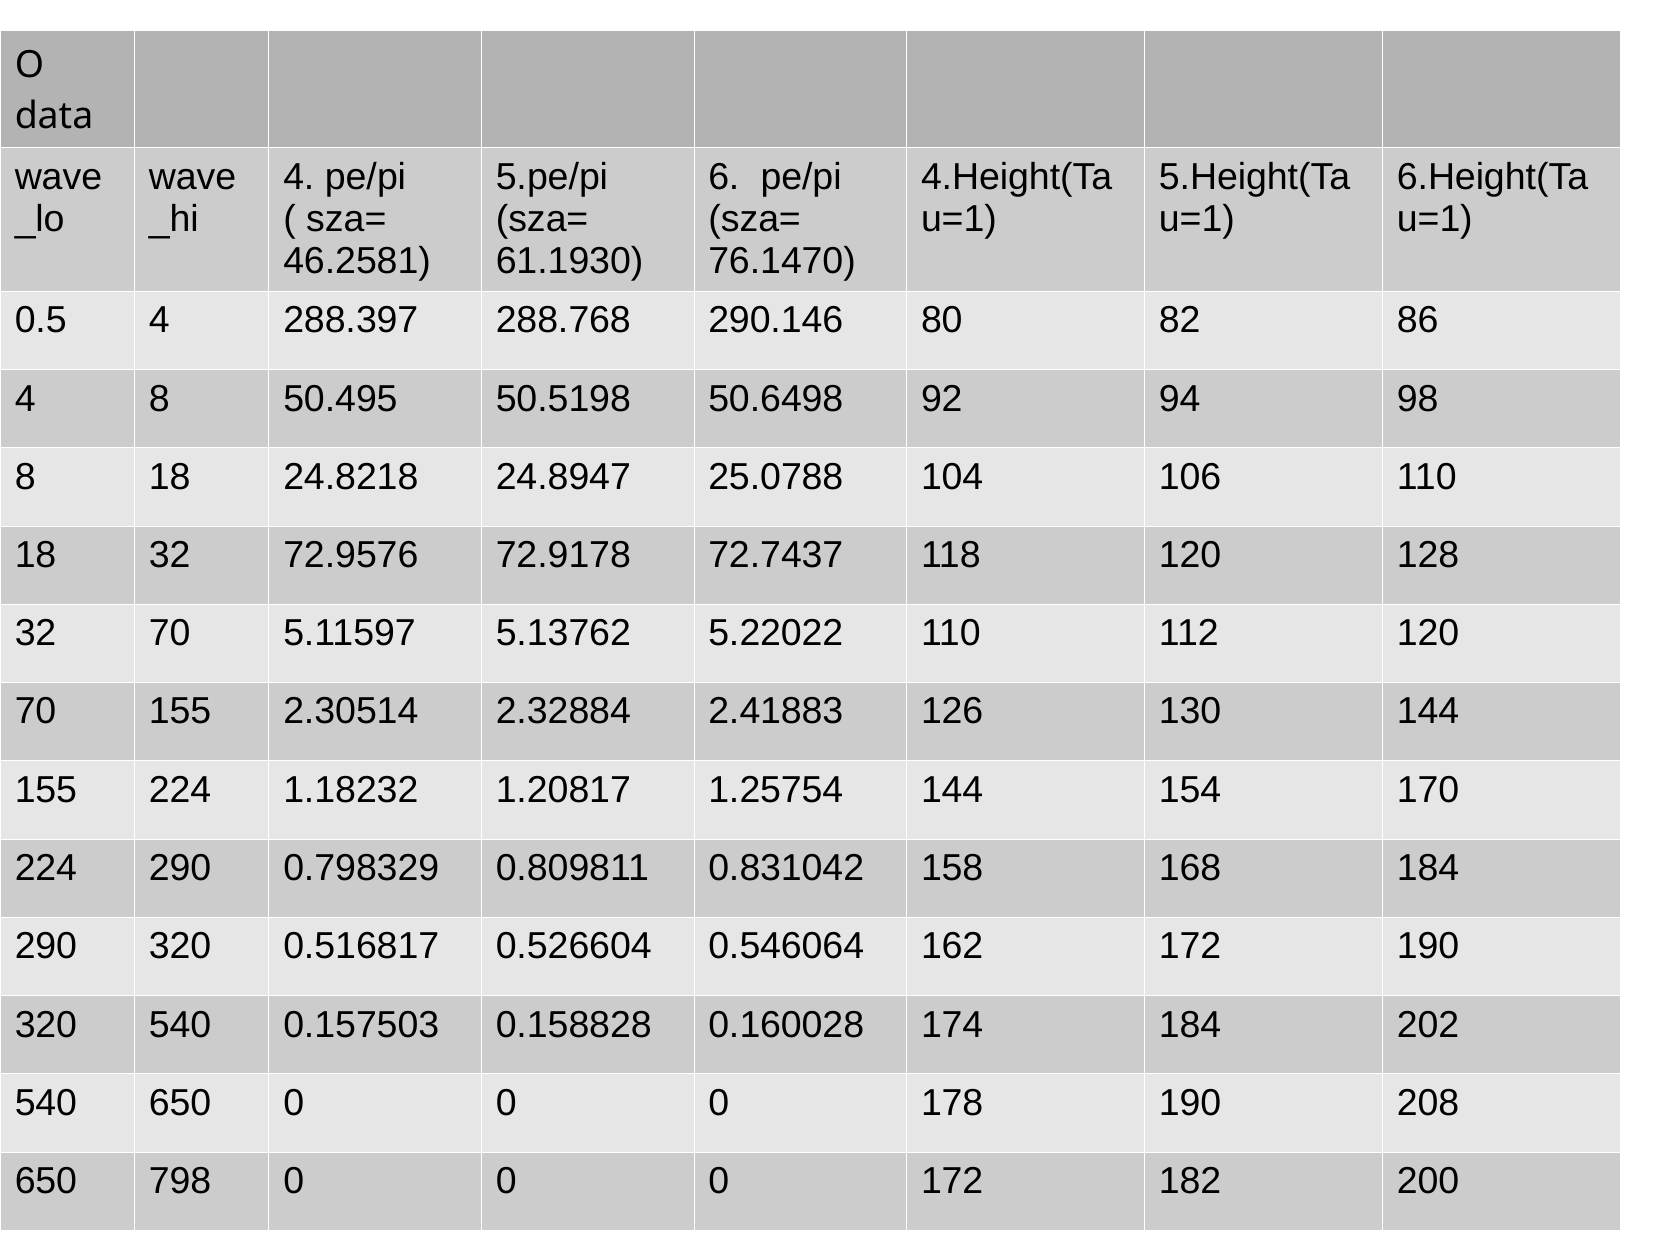

| O data | | | | | | | |
| --- | --- | --- | --- | --- | --- | --- | --- |
| wave\_lo | wave\_hi | 4. pe/pi ( sza= 46.2581) | 5.pe/pi (sza= 61.1930) | 6. pe/pi (sza= 76.1470) | 4.Height(Tau=1) | 5.Height(Tau=1) | 6.Height(Tau=1) |
| 0.5 | 4 | 288.397 | 288.768 | 290.146 | 80 | 82 | 86 |
| 4 | 8 | 50.495 | 50.5198 | 50.6498 | 92 | 94 | 98 |
| 8 | 18 | 24.8218 | 24.8947 | 25.0788 | 104 | 106 | 110 |
| 18 | 32 | 72.9576 | 72.9178 | 72.7437 | 118 | 120 | 128 |
| 32 | 70 | 5.11597 | 5.13762 | 5.22022 | 110 | 112 | 120 |
| 70 | 155 | 2.30514 | 2.32884 | 2.41883 | 126 | 130 | 144 |
| 155 | 224 | 1.18232 | 1.20817 | 1.25754 | 144 | 154 | 170 |
| 224 | 290 | 0.798329 | 0.809811 | 0.831042 | 158 | 168 | 184 |
| 290 | 320 | 0.516817 | 0.526604 | 0.546064 | 162 | 172 | 190 |
| 320 | 540 | 0.157503 | 0.158828 | 0.160028 | 174 | 184 | 202 |
| 540 | 650 | 0 | 0 | 0 | 178 | 190 | 208 |
| 650 | 798 | 0 | 0 | 0 | 172 | 182 | 200 |
27